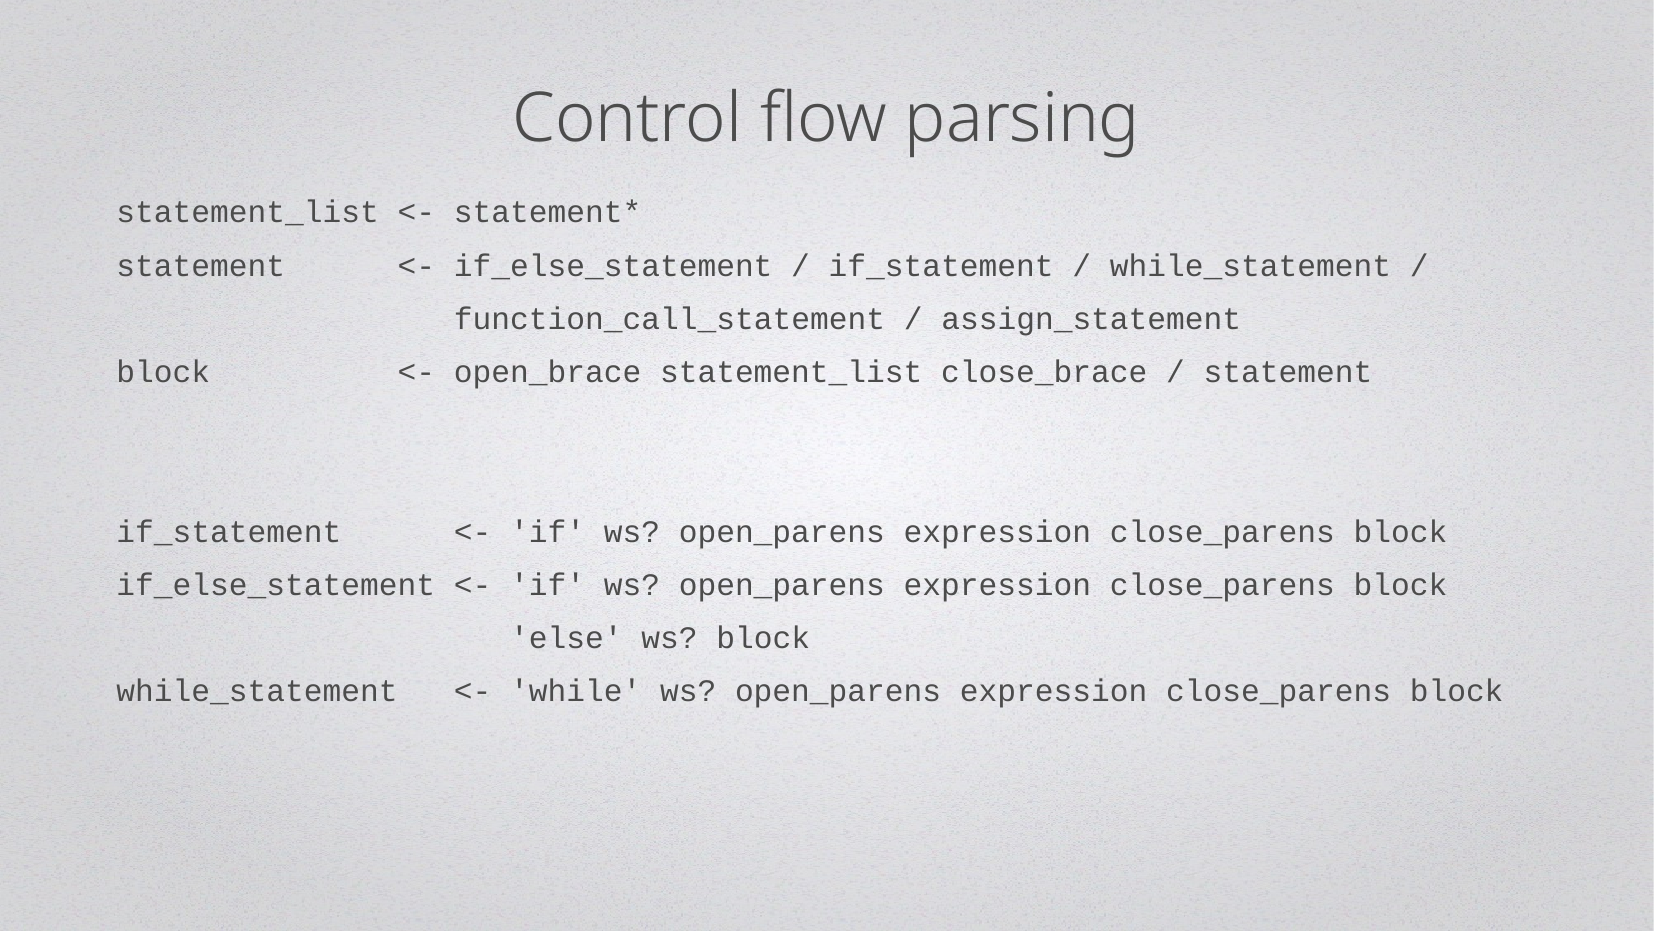

# Control flow parsing
statement_list <- statement*
statement <- if_else_statement / if_statement / while_statement /
 function_call_statement / assign_statement
block <- open_brace statement_list close_brace / statement
if_statement <- 'if' ws? open_parens expression close_parens block
if_else_statement <- 'if' ws? open_parens expression close_parens block
 'else' ws? block
while_statement <- 'while' ws? open_parens expression close_parens block